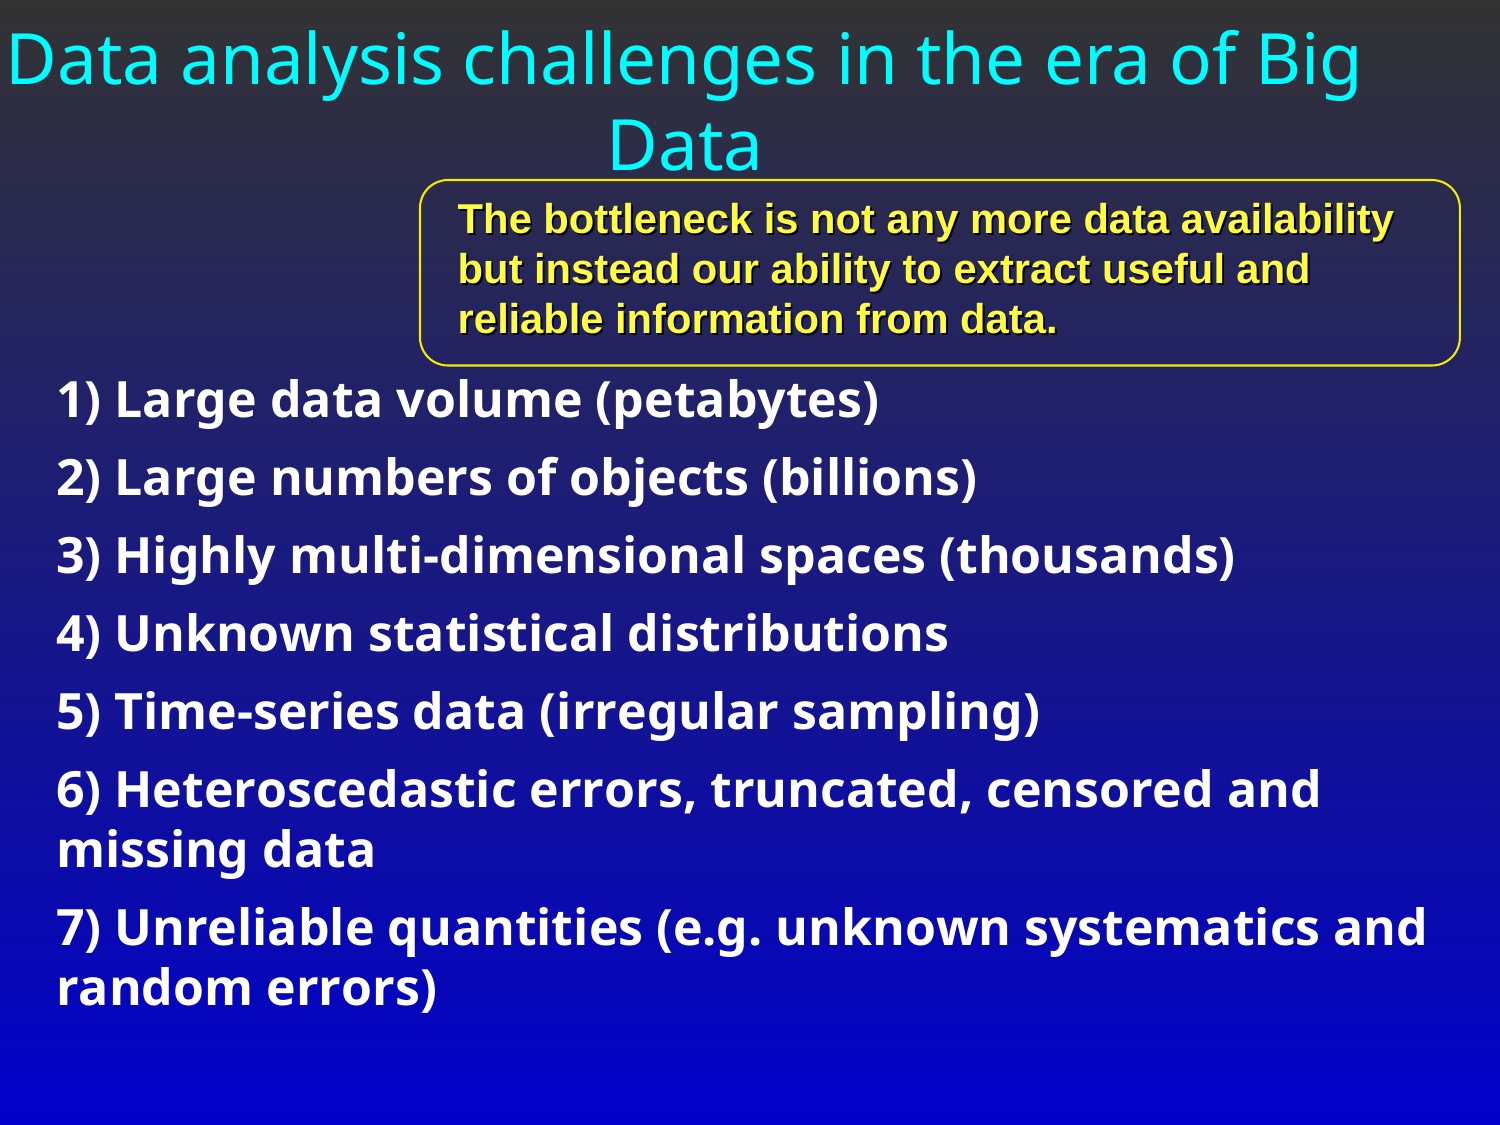

# Data analysis challenges in the era of Big Data
The bottleneck is not any more data availability but instead our ability to extract useful and reliable information from data.
1) Large data volume (petabytes)
2) Large numbers of objects (billions)
3) Highly multi-dimensional spaces (thousands)
4) Unknown statistical distributions
5) Time-series data (irregular sampling)
6) Heteroscedastic errors, truncated, censored and missing data
7) Unreliable quantities (e.g. unknown systematics and random errors)